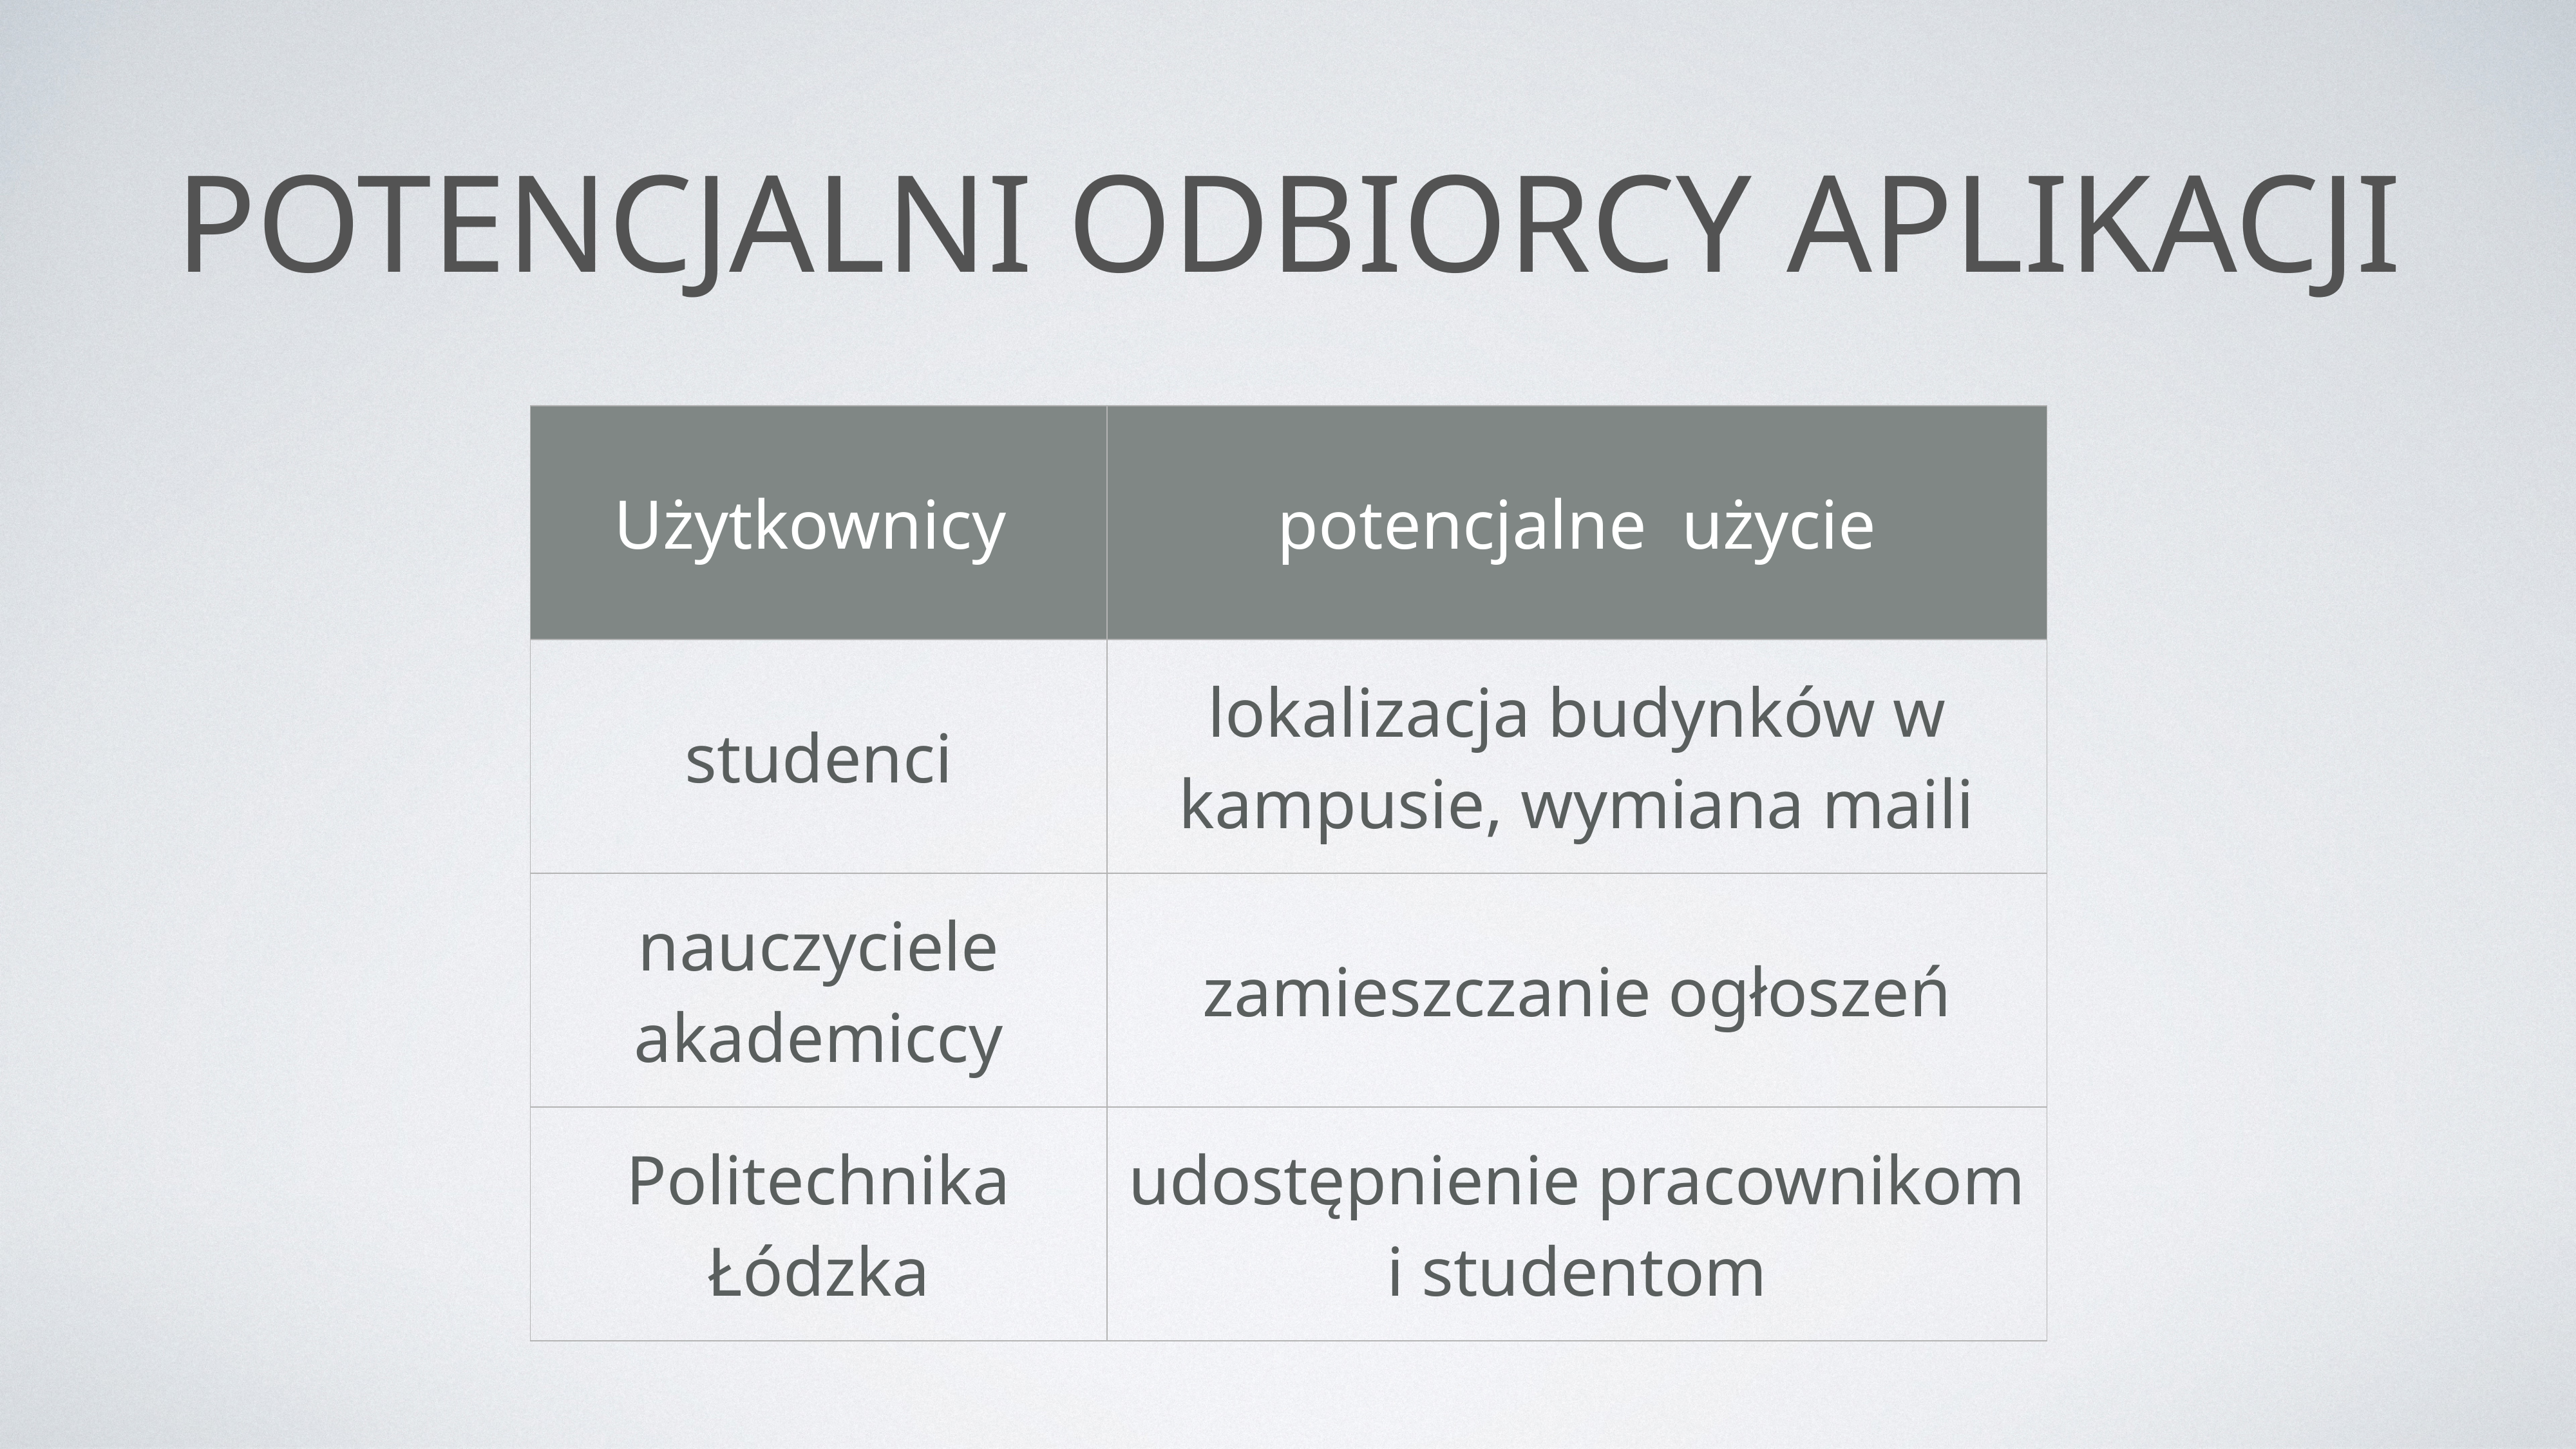

# Potencjalni Odbiorcy Aplikacji
| Użytkownicy | potencjalne użycie |
| --- | --- |
| studenci | lokalizacja budynków w kampusie, wymiana maili |
| nauczyciele akademiccy | zamieszczanie ogłoszeń |
| Politechnika Łódzka | udostępnienie pracownikom i studentom |